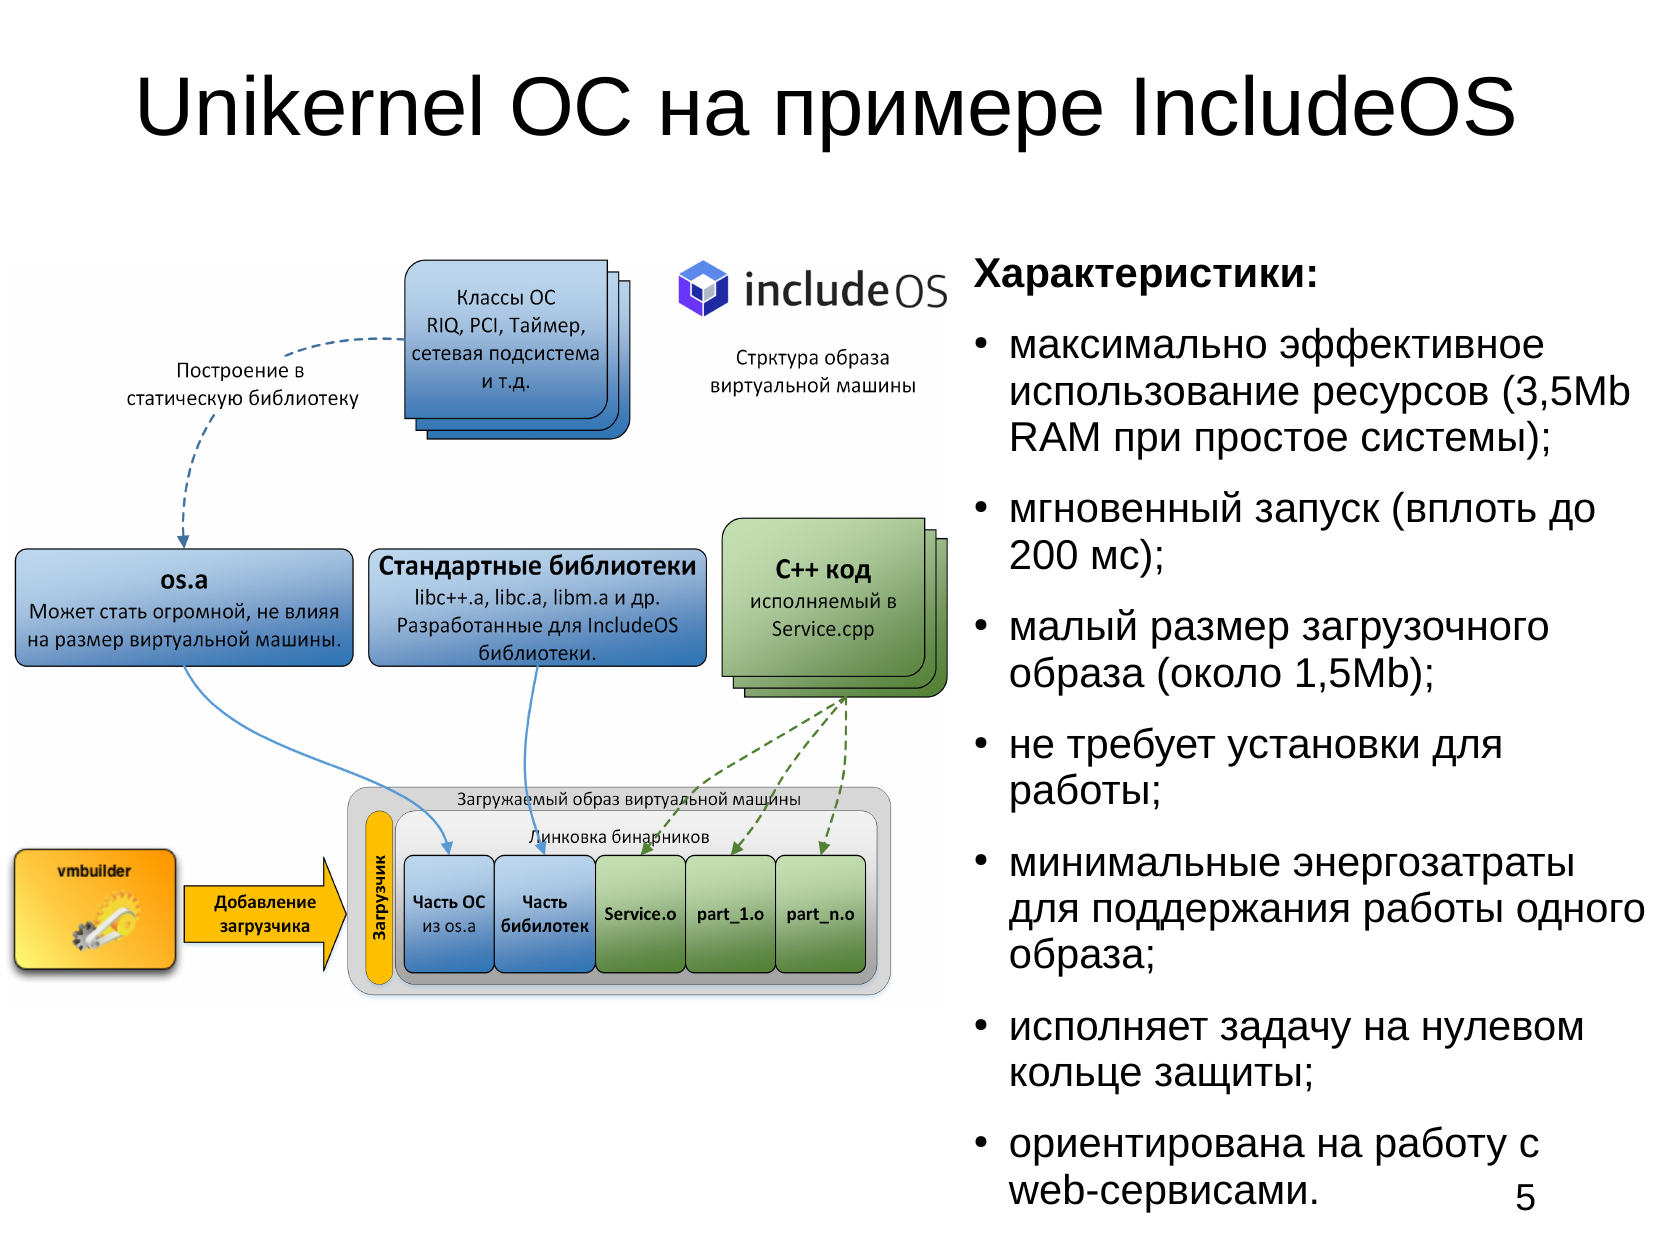

Unikernel ОС на примере IncludeOS
Характеристики:
максимально эффективное использование ресурсов (3,5Mb RAM при простое системы);
мгновенный запуск (вплоть до 200 мс);
малый размер загрузочного образа (около 1,5Mb);
не требует установки для работы;
минимальные энергозатраты для поддержания работы одного образа;
исполняет задачу на нулевом кольце защиты;
ориентирована на работу с web-сервисами.